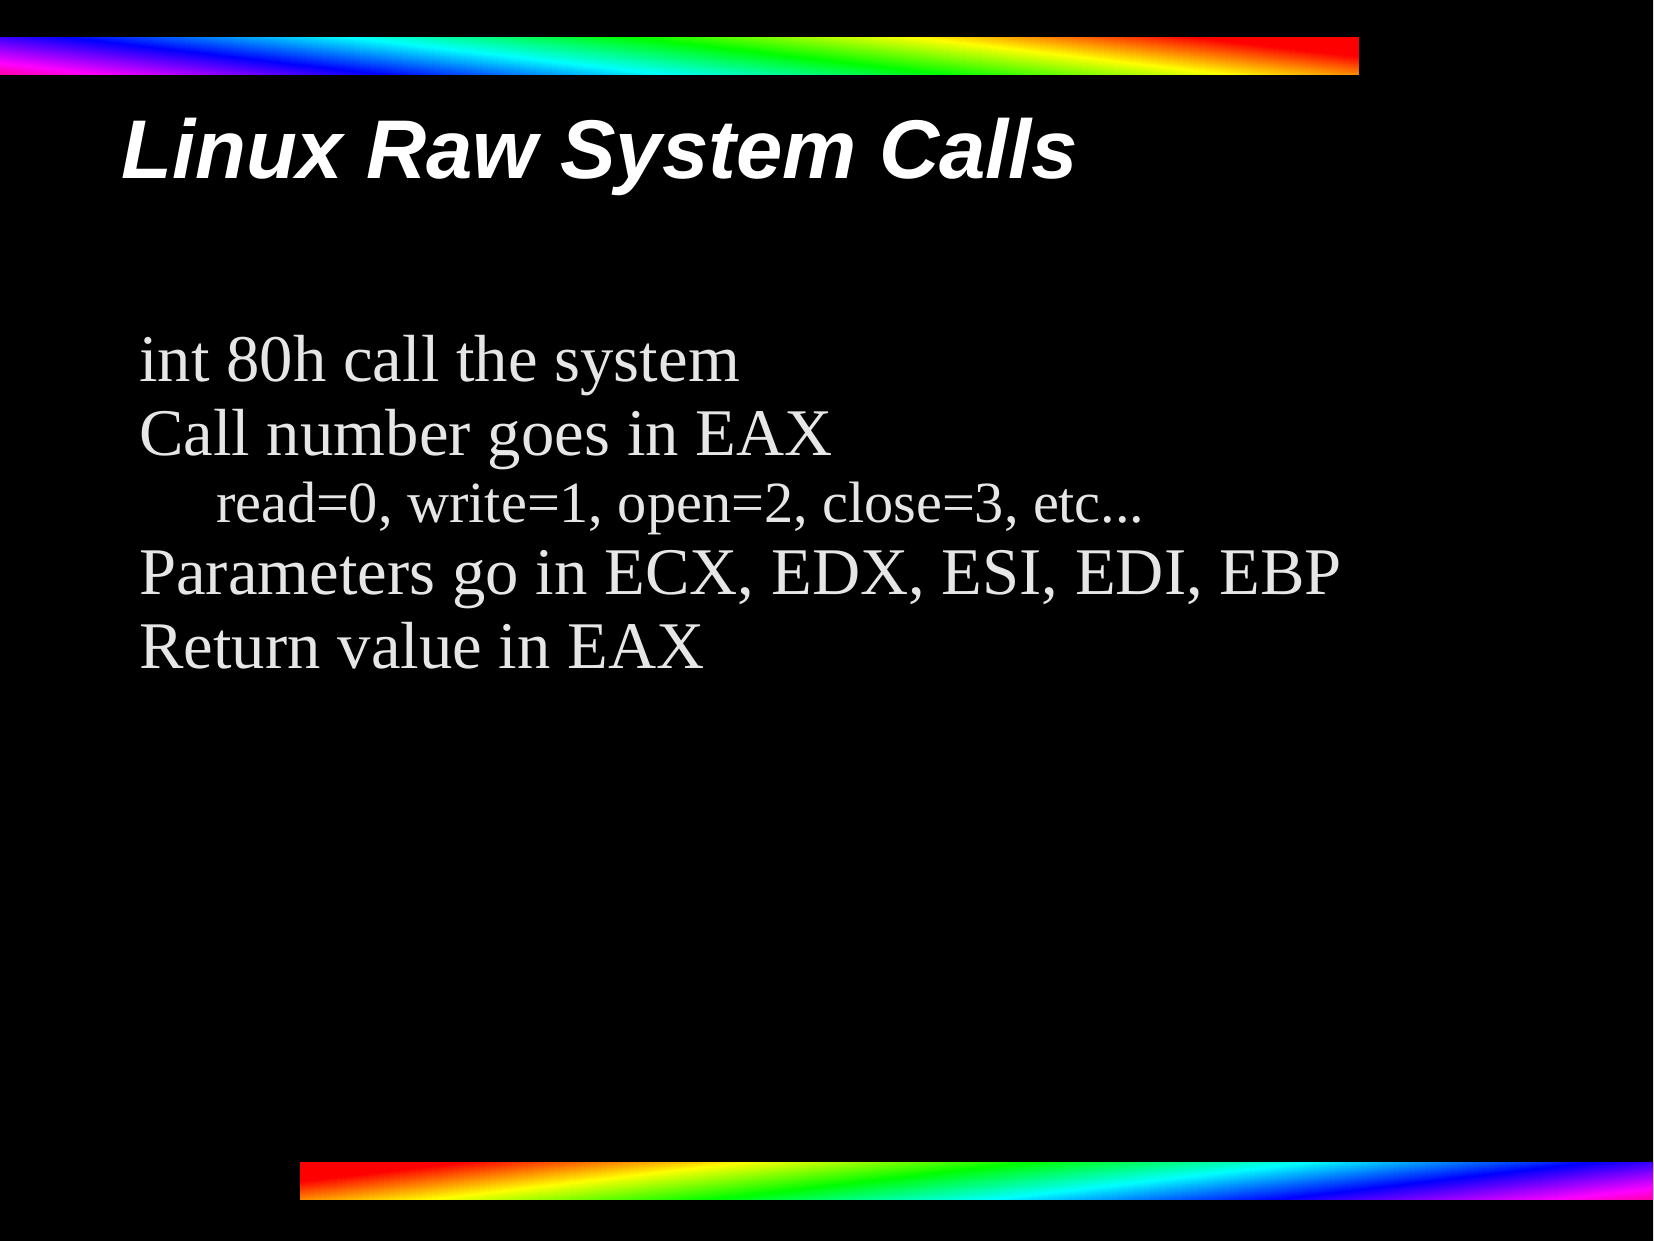

# Linux Raw System Calls
int 80h call the system
Call number goes in EAX
read=0, write=1, open=2, close=3, etc...
Parameters go in ECX, EDX, ESI, EDI, EBP
Return value in EAX